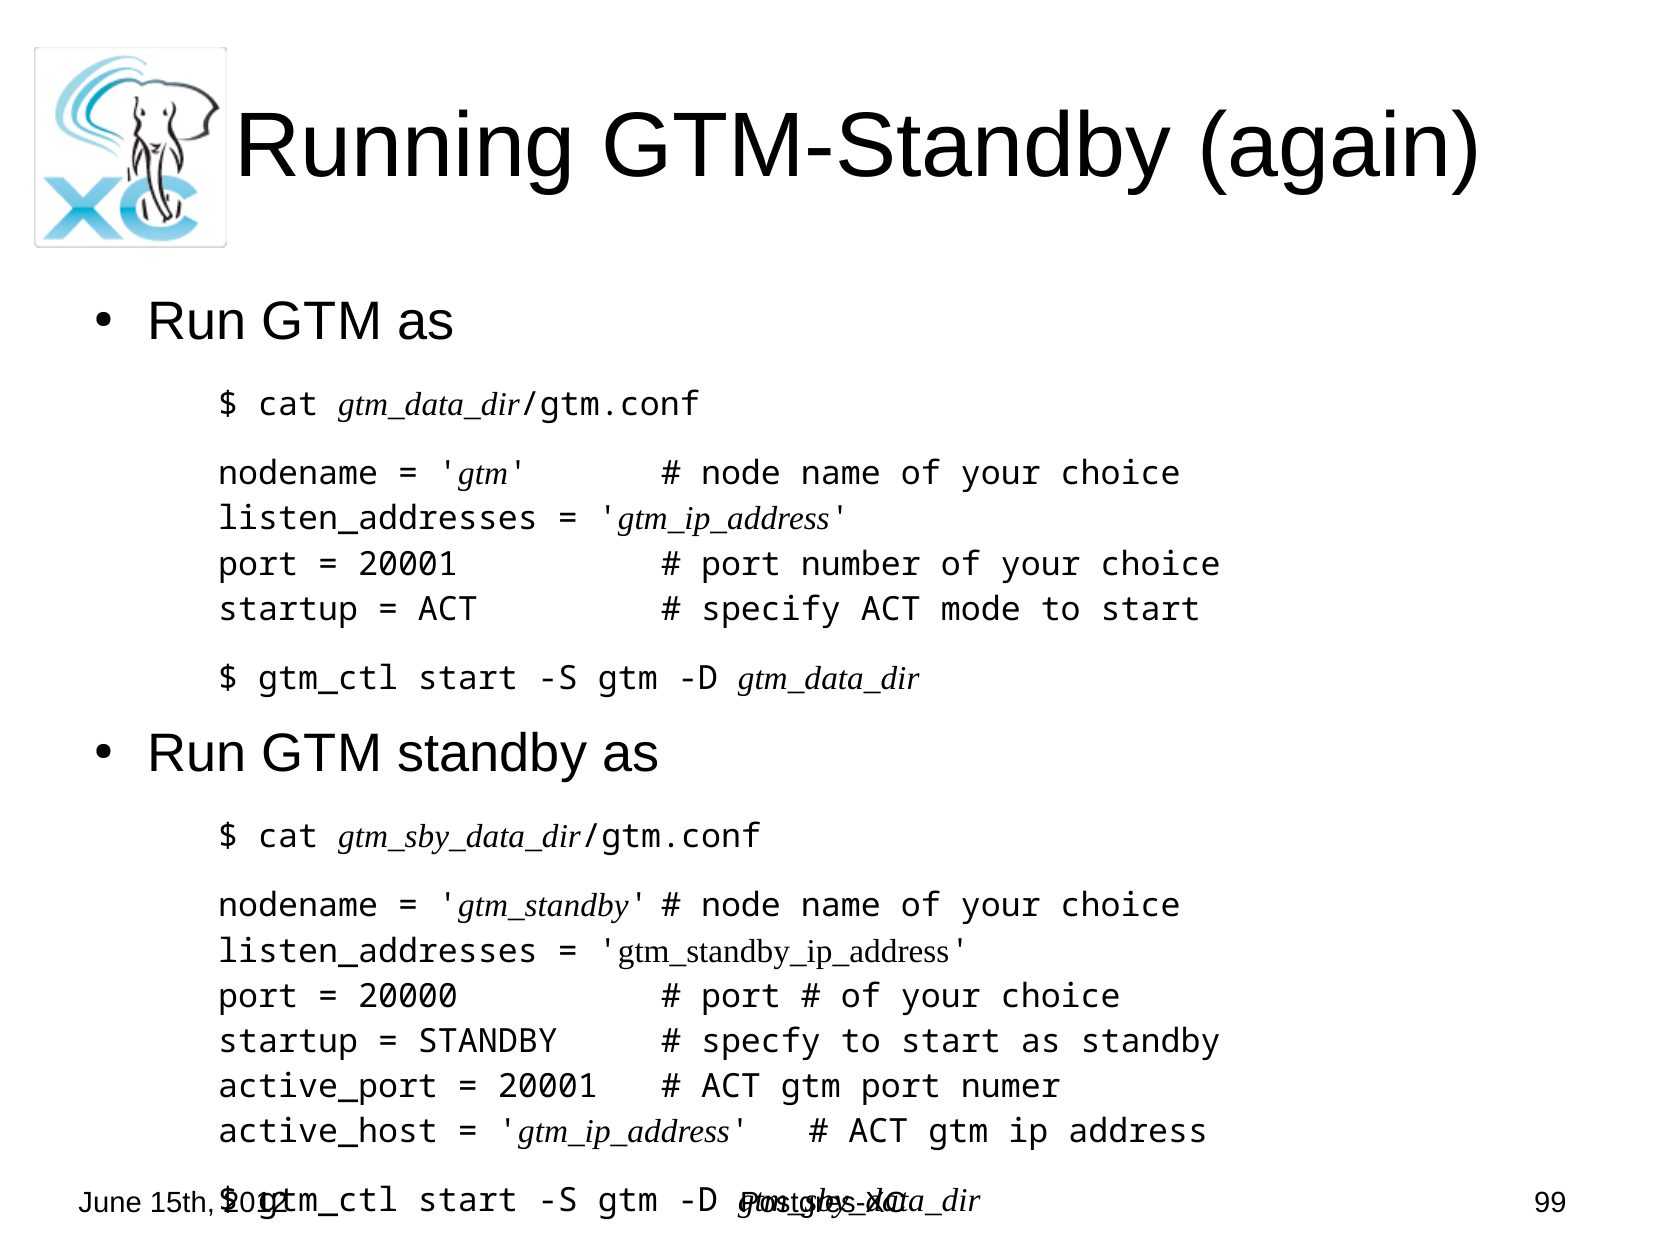

# Running GTM-Standby (again)
Run GTM as
$ cat gtm_data_dir/gtm.conf
nodename = 'gtm'		# node name of your choice
listen_addresses = 'gtm_ip_address'
port = 20001			# port number of your choice
startup = ACT			# specify ACT mode to start
$ gtm_ctl start -S gtm -D gtm_data_dir
Run GTM standby as
$ cat gtm_sby_data_dir/gtm.conf
nodename = 'gtm_standby'	# node name of your choice
listen_addresses = 'gtm_standby_ip_address'
port = 20000			# port # of your choice
startup = STANDBY		# specfy to start as standby
active_port = 20001	# ACT gtm port numer
active_host = 'gtm_ip_address'	# ACT gtm ip address
$ gtm_ctl start -S gtm -D gtm_sby_data_dir
99